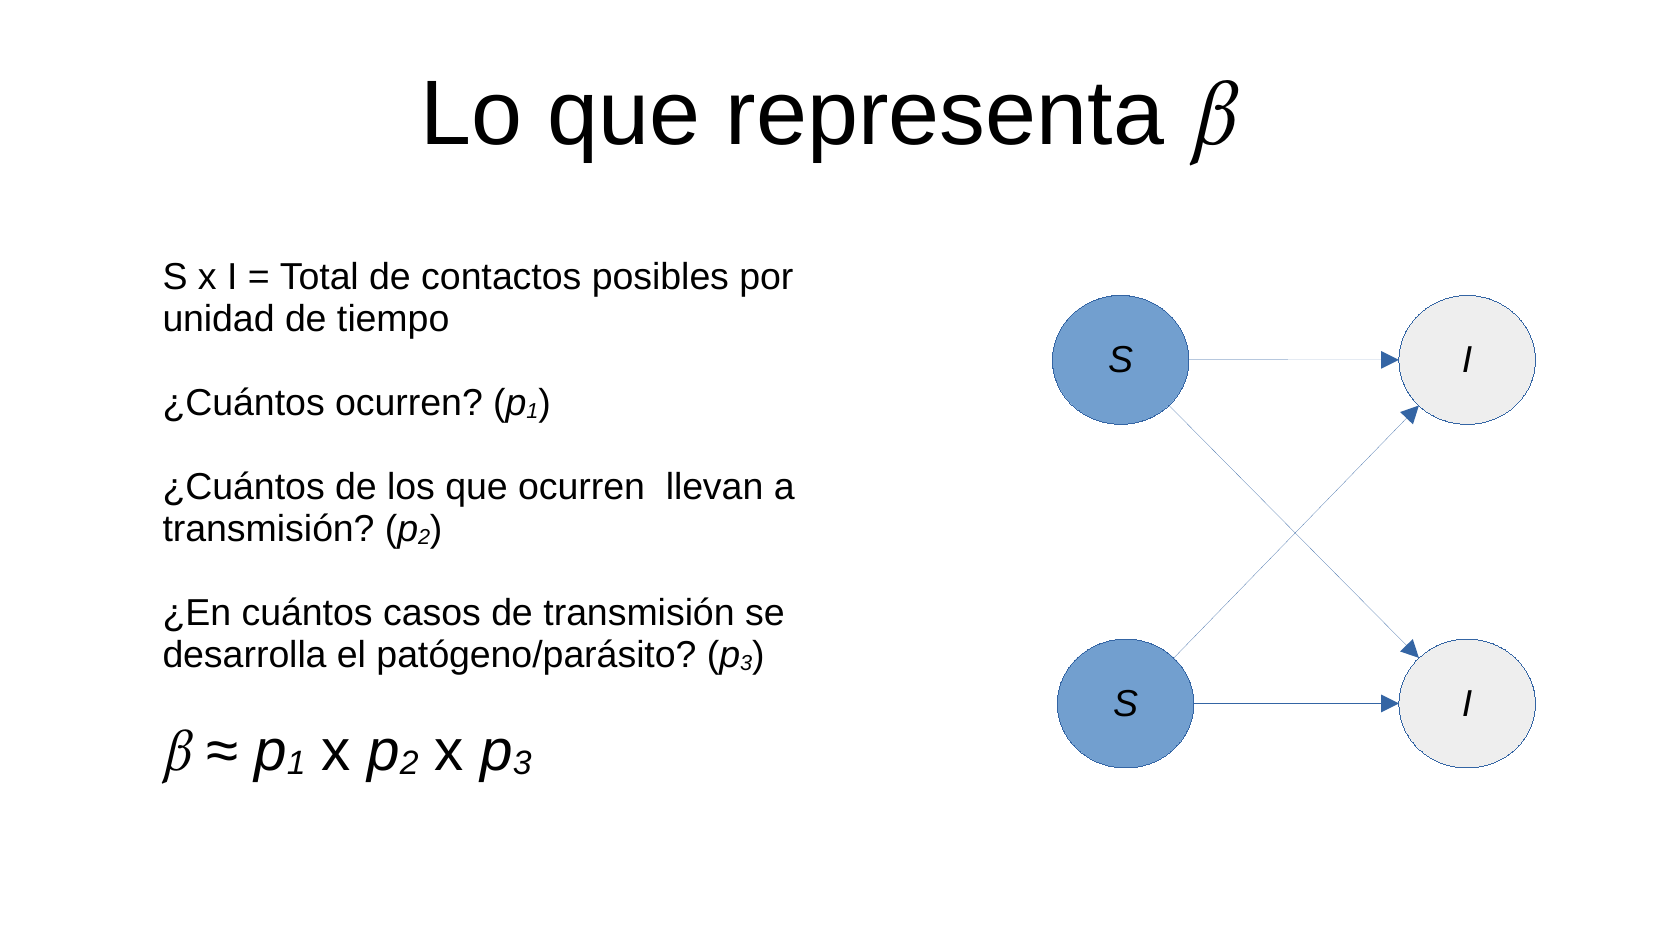

# Lo que representa β
S x I = Total de contactos posibles por unidad de tiempo
¿Cuántos ocurren? (p1)
¿Cuántos de los que ocurren llevan a transmisión? (p2)
¿En cuántos casos de transmisión se desarrolla el patógeno/parásito? (p3)
β ≈ p1 x p2 x p3
S
I
S
I